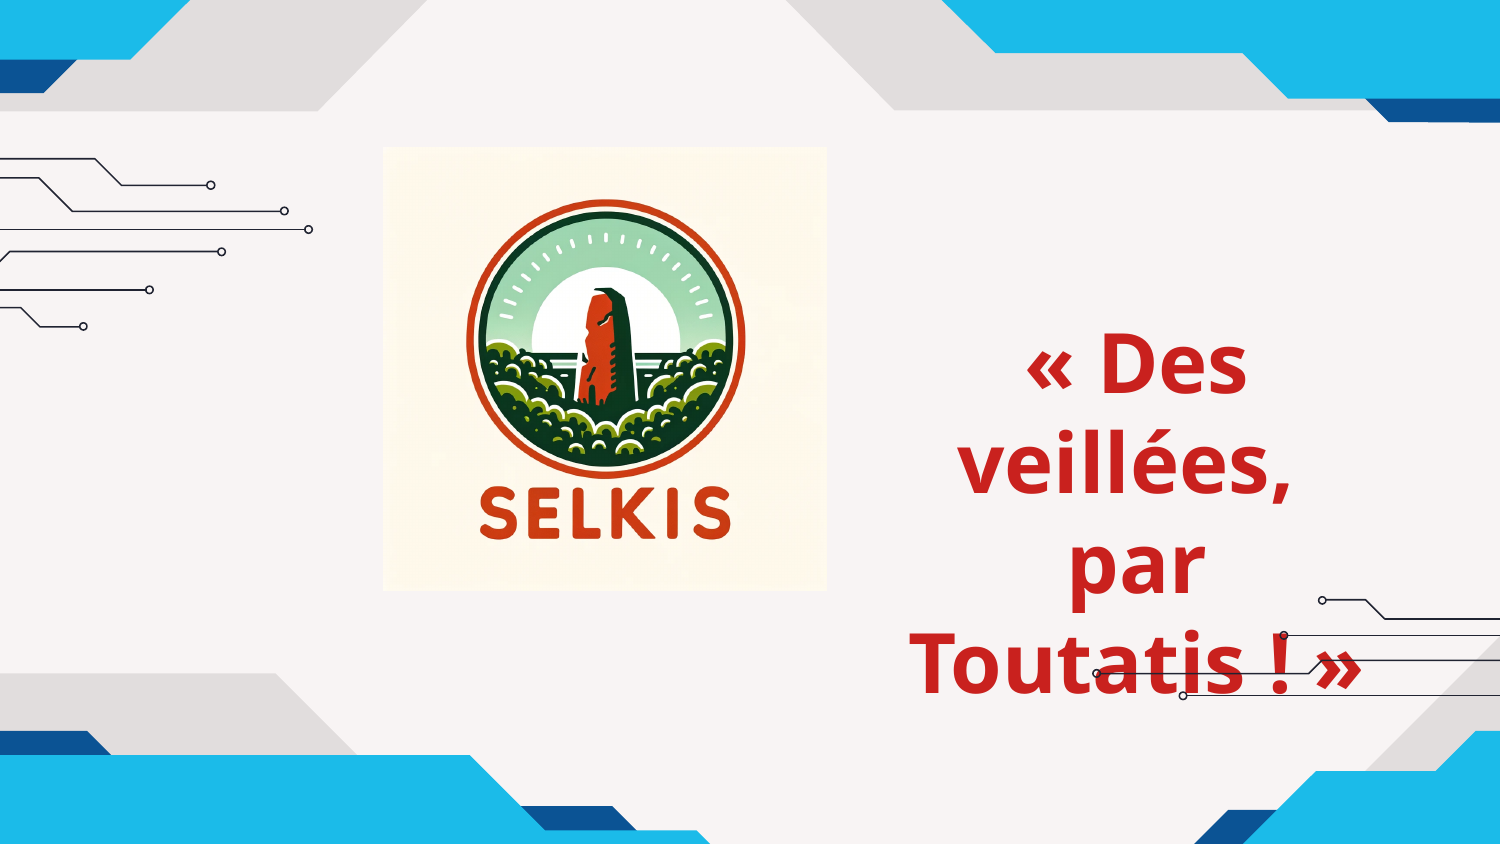

# « Des veillées, par Toutatis ! »